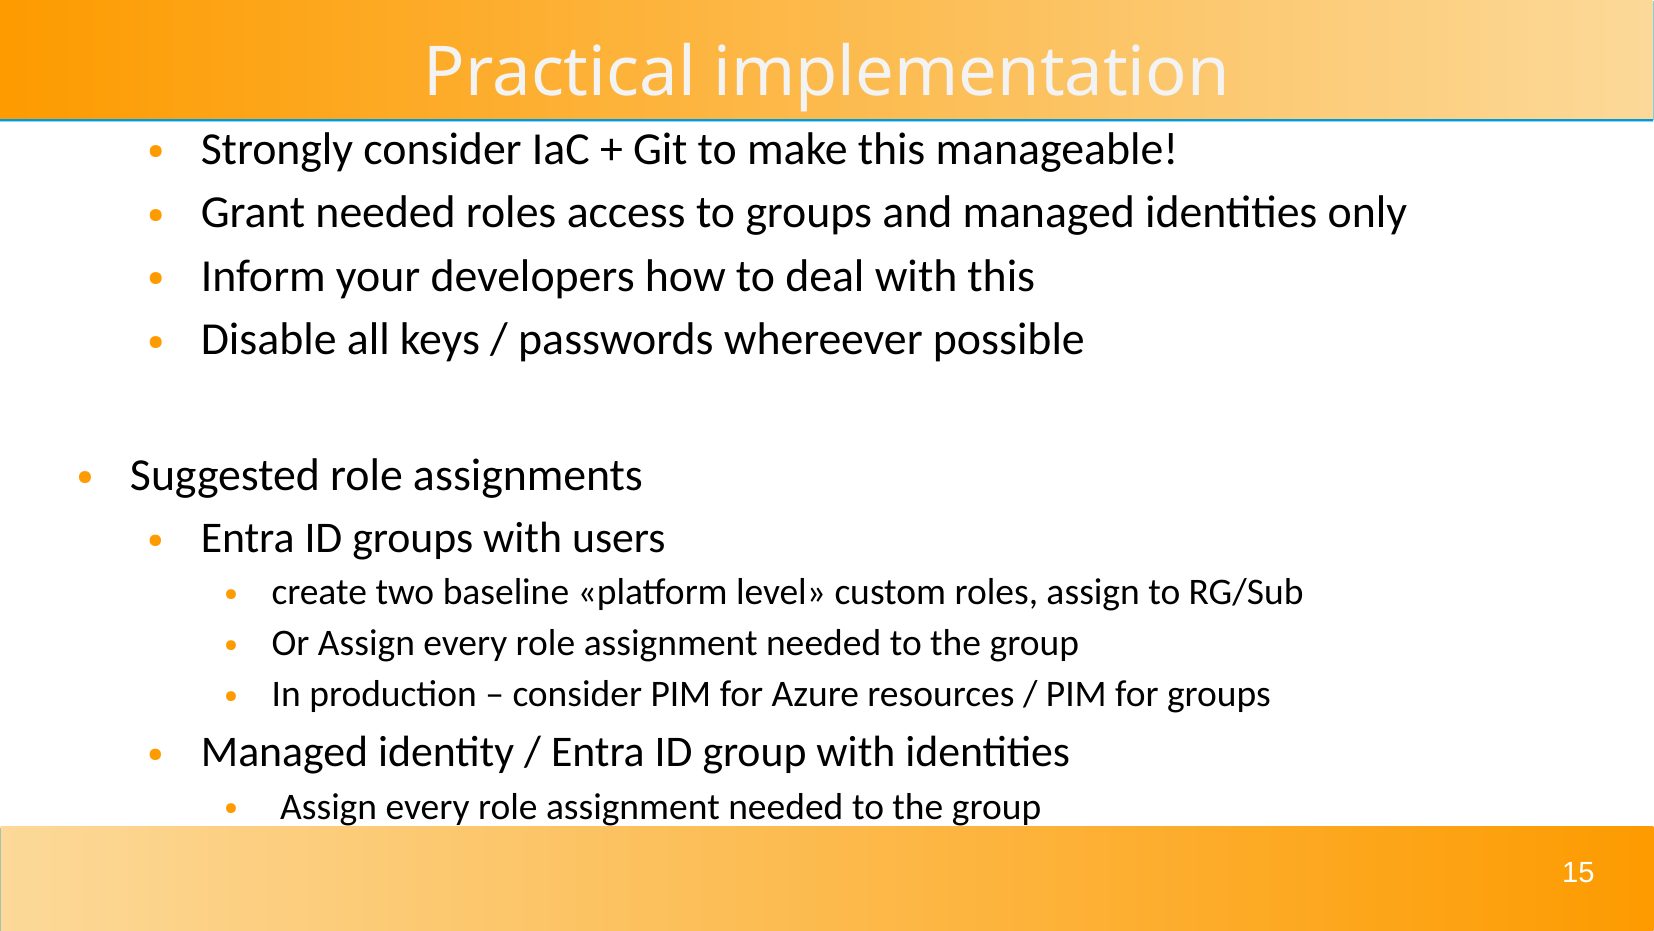

# Practical implementation
Strongly consider IaC + Git to make this manageable!
Grant needed roles access to groups and managed identities only
Inform your developers how to deal with this
Disable all keys / passwords whereever possible
Suggested role assignments
Entra ID groups with users
create two baseline «platform level» custom roles, assign to RG/Sub
Or Assign every role assignment needed to the group
In production – consider PIM for Azure resources / PIM for groups
Managed identity / Entra ID group with identities
 Assign every role assignment needed to the group
15